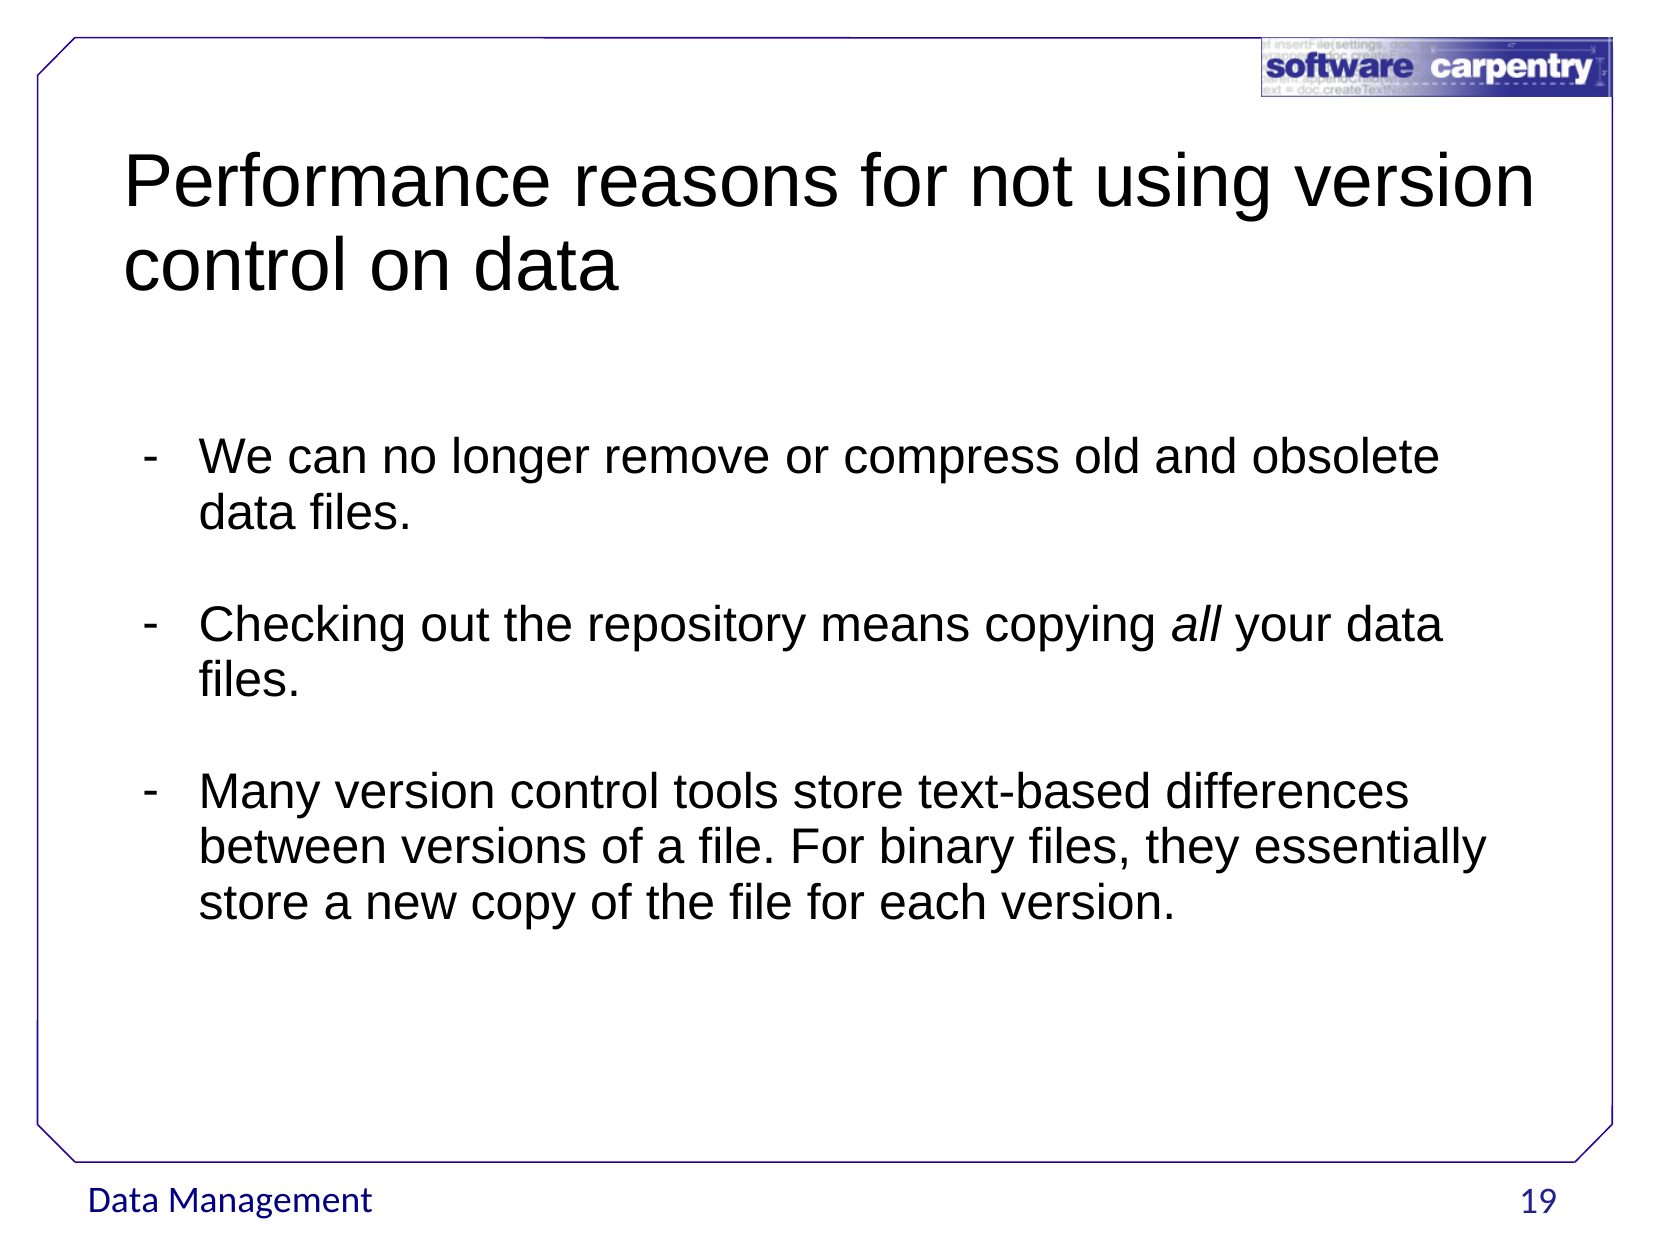

Performance reasons for not using version control on data
We can no longer remove or compress old and obsolete data files.
Checking out the repository means copying all your data files.
Many version control tools store text-based differences between versions of a file. For binary files, they essentially store a new copy of the file for each version.